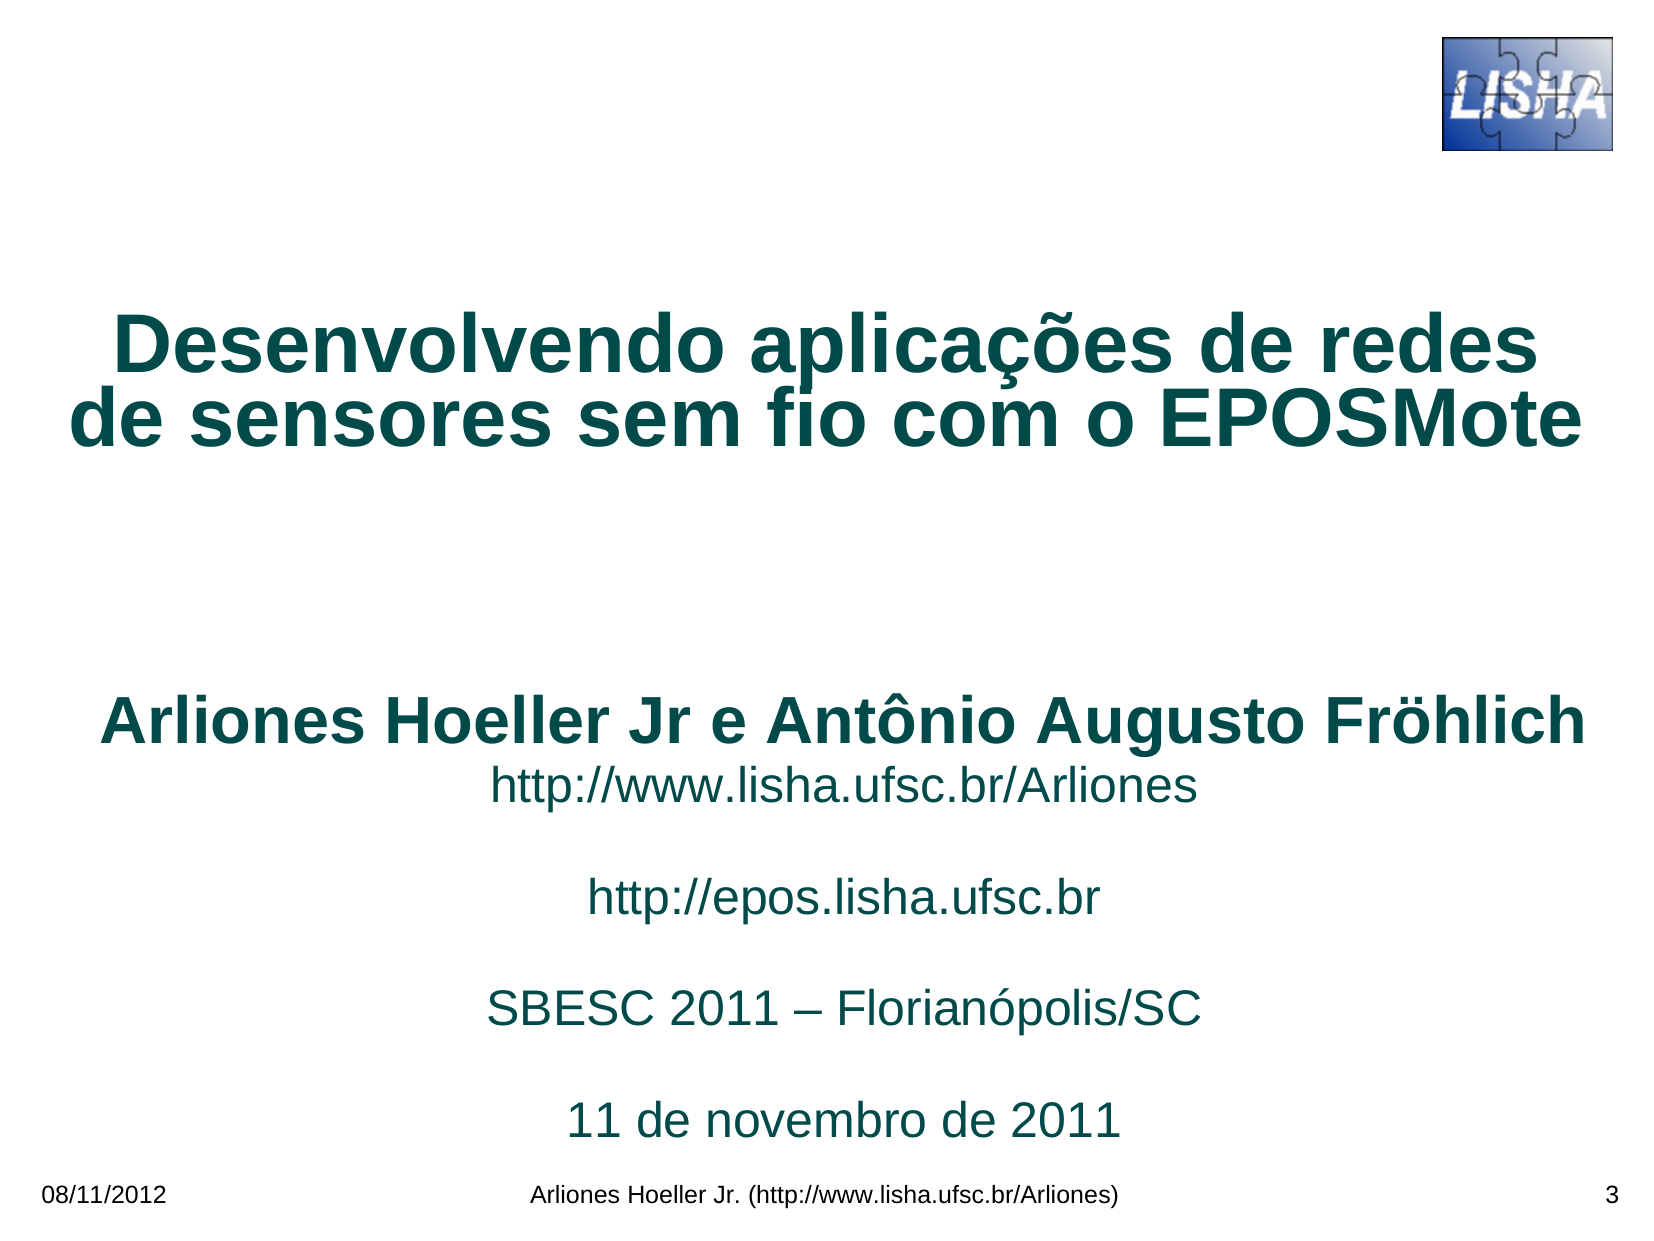

# Desenvolvendo aplicações de redes de sensores sem fio com o EPOSMote
Arliones Hoeller Jr e Antônio Augusto Fröhlich
http://www.lisha.ufsc.br/Arliones
http://epos.lisha.ufsc.br
SBESC 2011 – Florianópolis/SC
11 de novembro de 2011